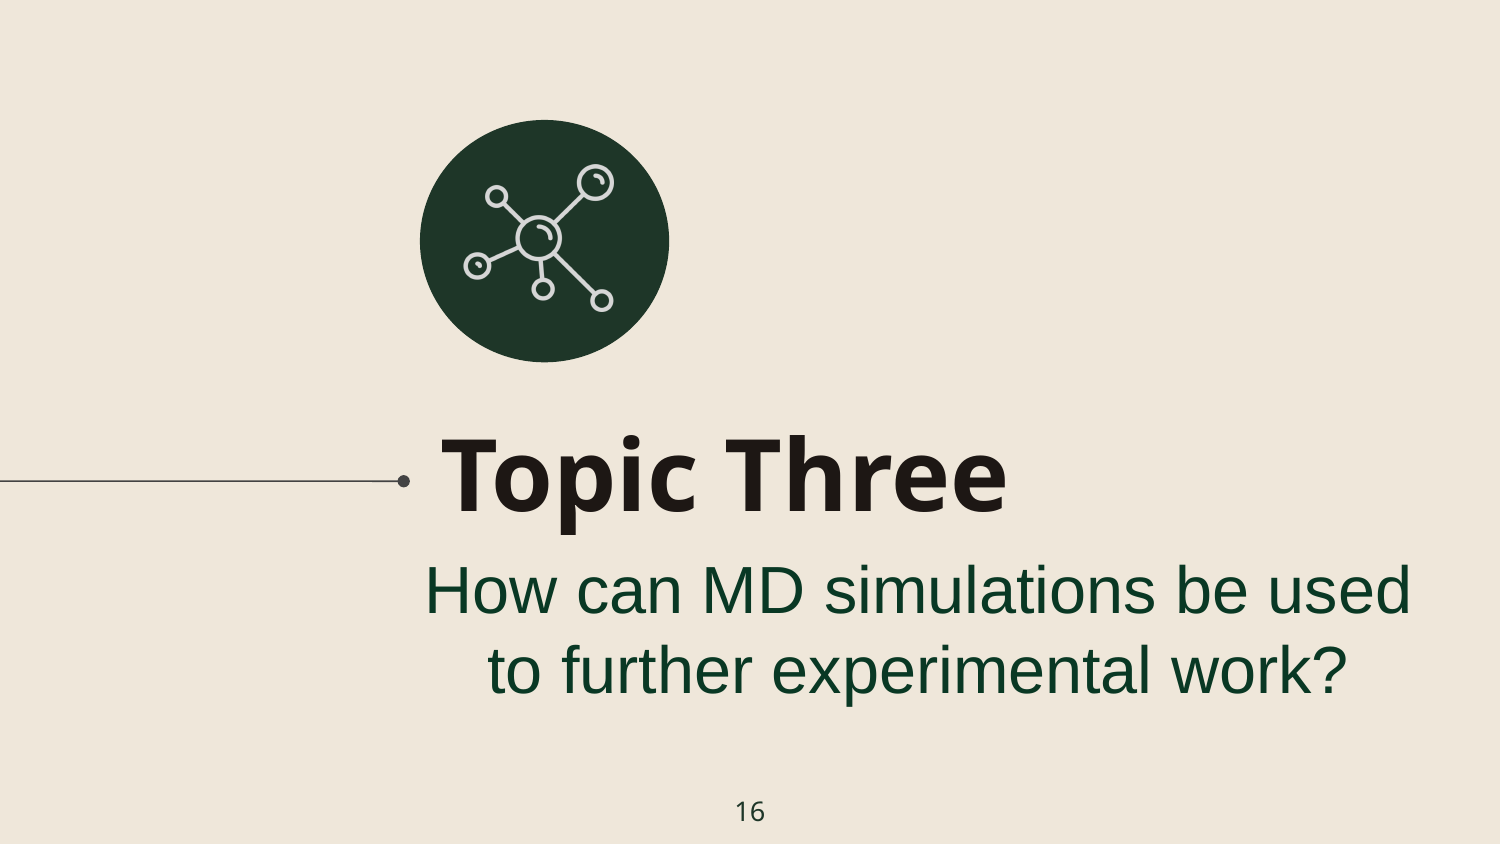

# Topic Three
How can MD simulations be used to further experimental work?